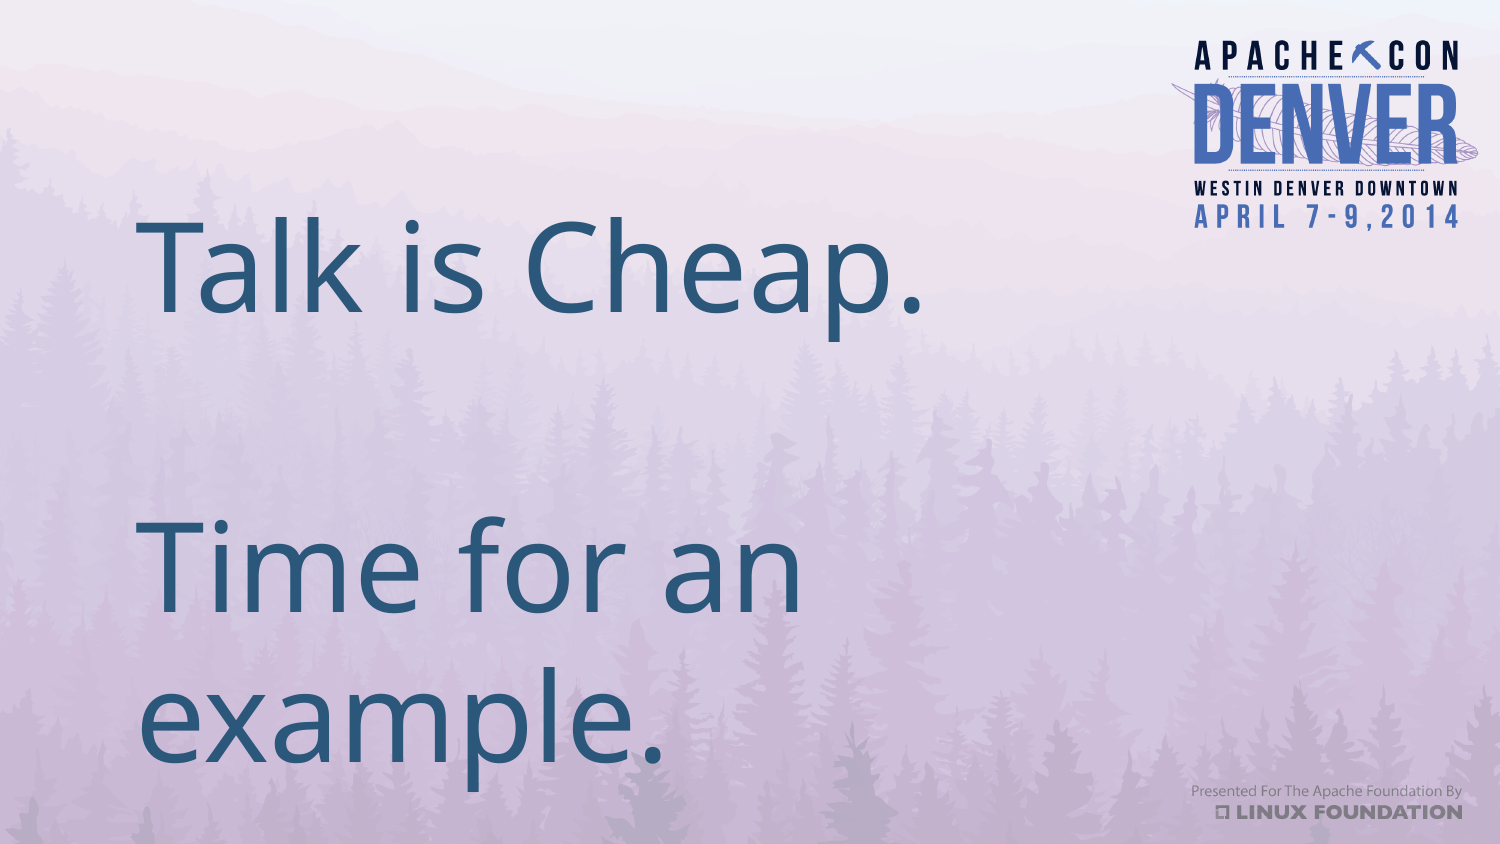

Talk is Cheap.
Time for an example.